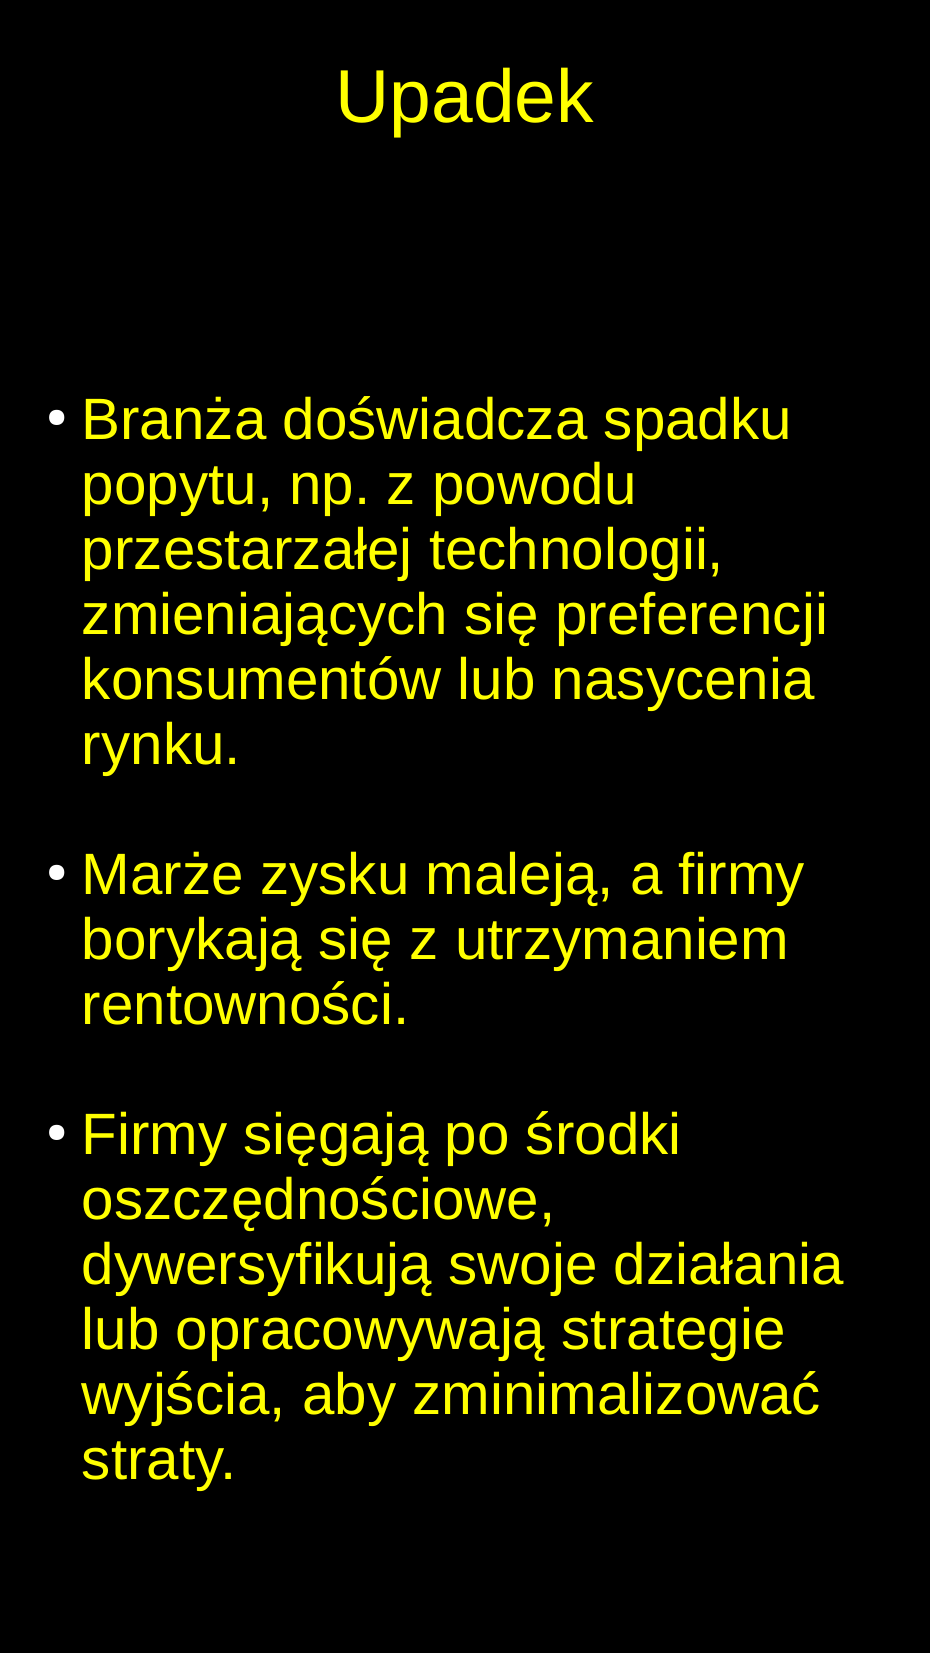

# Upadek
Branża doświadcza spadku popytu, np. z powodu przestarzałej technologii, zmieniających się preferencji konsumentów lub nasycenia rynku.
Marże zysku maleją, a firmy borykają się z utrzymaniem rentowności.
Firmy sięgają po środki oszczędnościowe, dywersyfikują swoje działania lub opracowywają strategie wyjścia, aby zminimalizować straty.